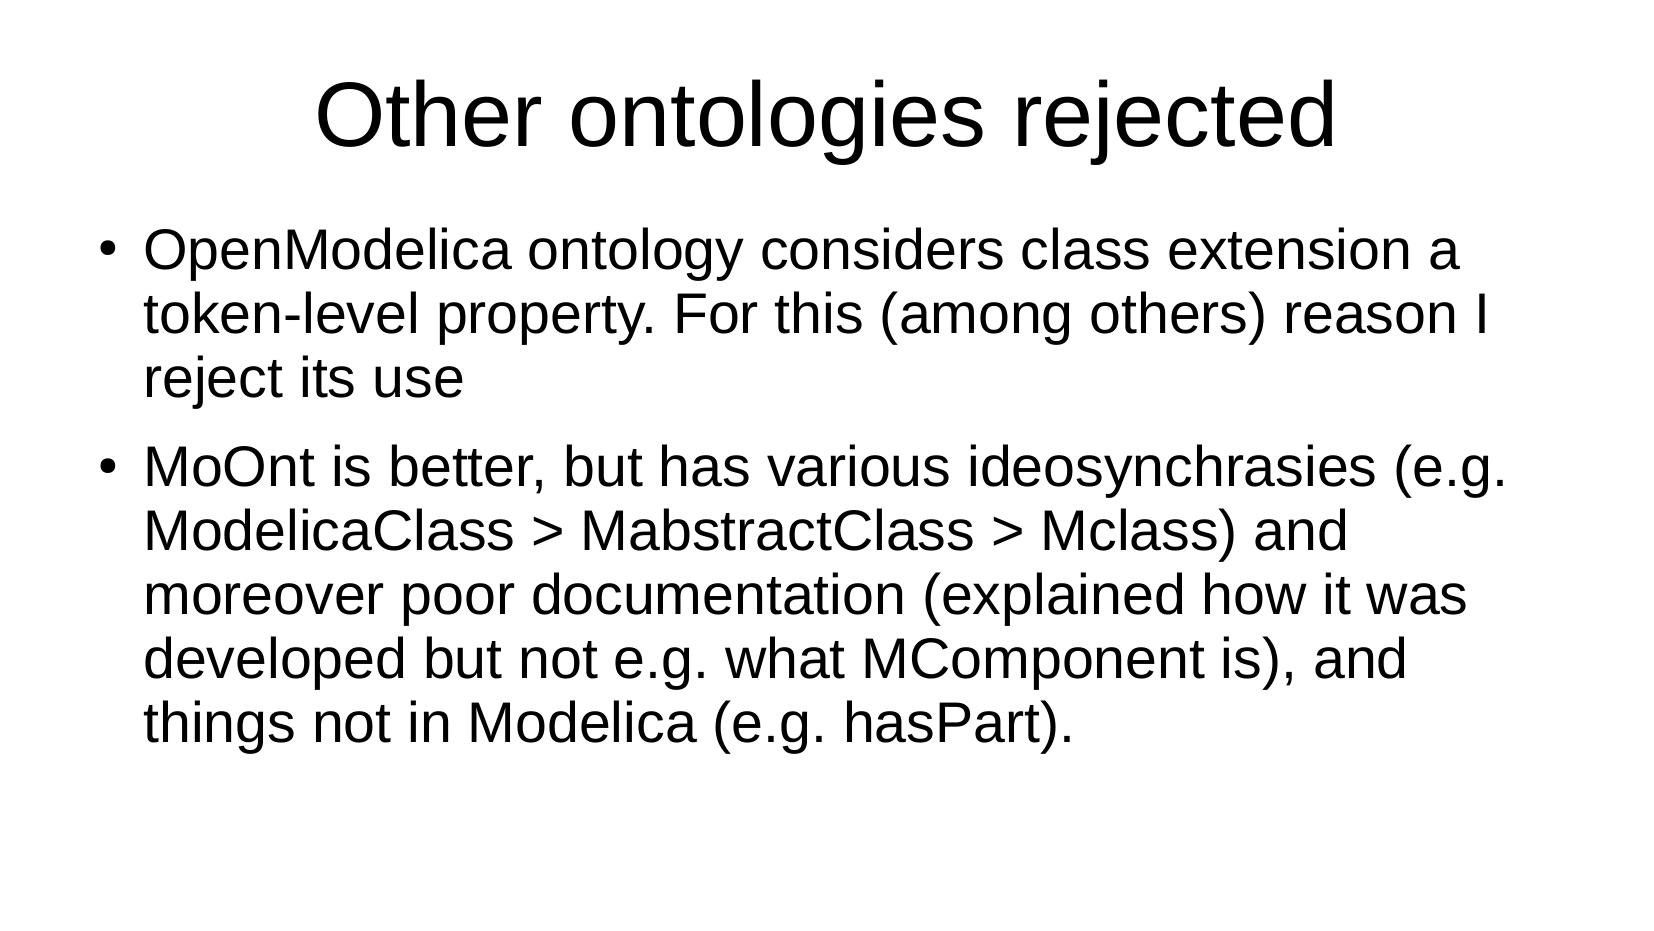

# Other ontologies rejected
OpenModelica ontology considers class extension a token-level property. For this (among others) reason I reject its use
MoOnt is better, but has various ideosynchrasies (e.g. ModelicaClass > MabstractClass > Mclass) and moreover poor documentation (explained how it was developed but not e.g. what MComponent is), and things not in Modelica (e.g. hasPart).